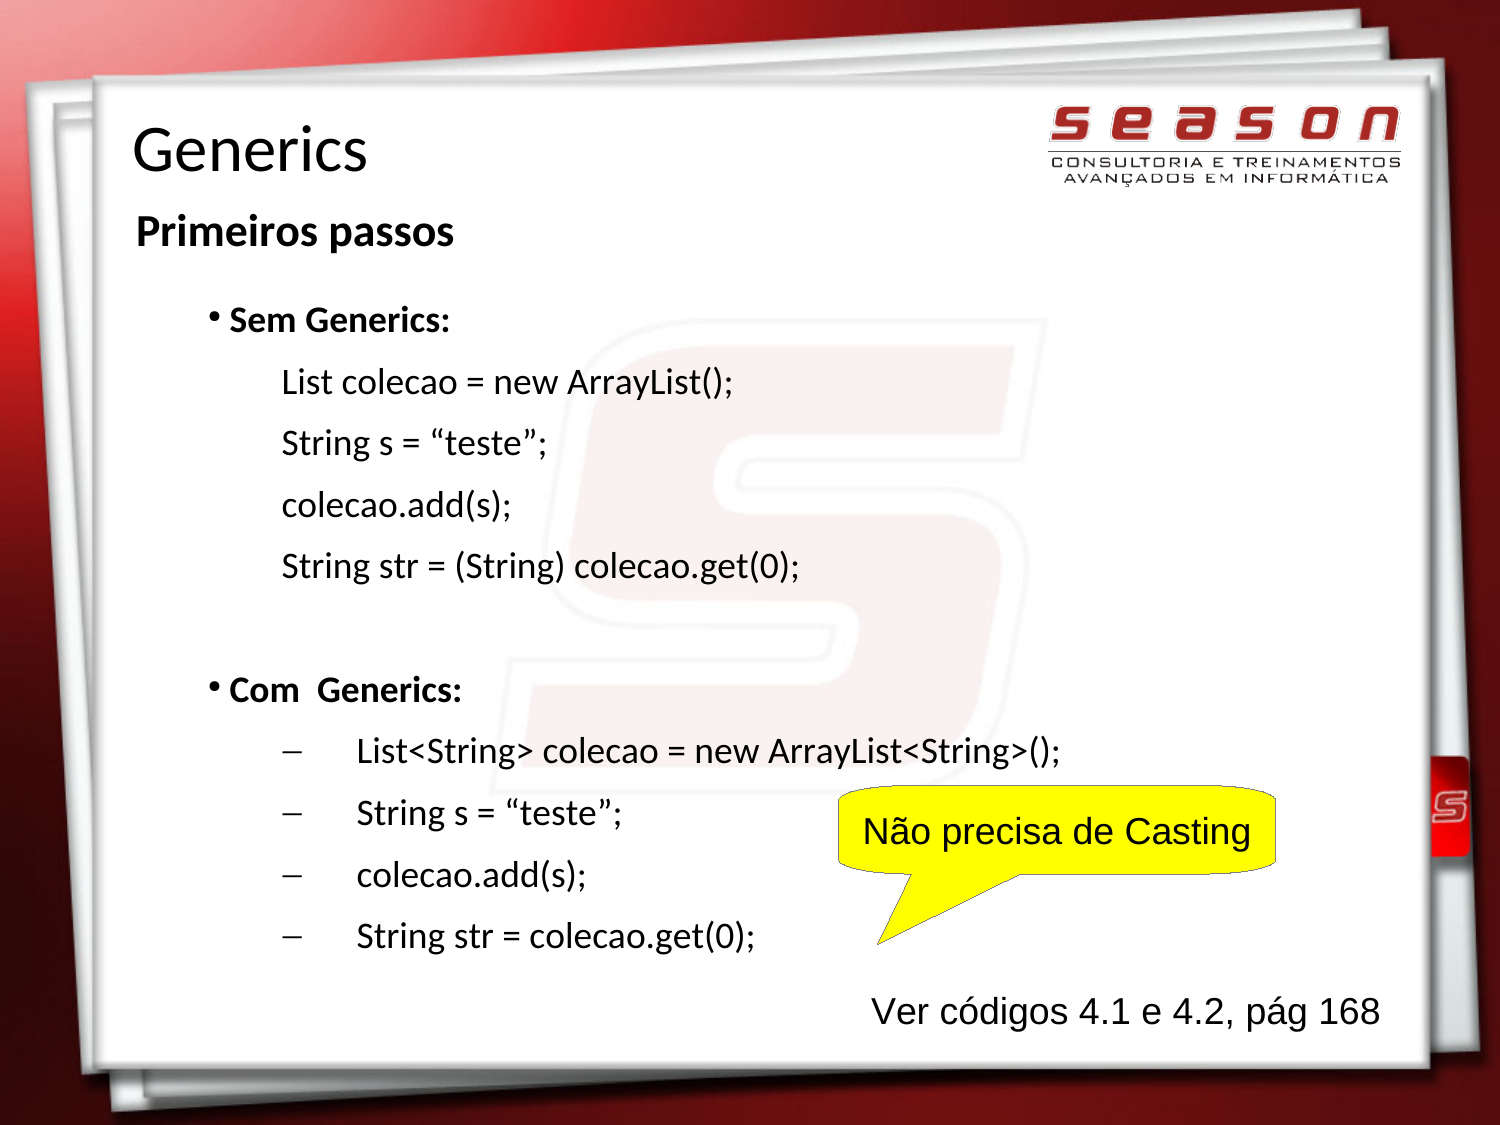

# Generics
Primeiros passos
 Sem Generics:
	List colecao = new ArrayList();
	String s = “teste”;
	colecao.add(s);
	String str = (String) colecao.get(0);
 Com Generics:
	List<String> colecao = new ArrayList<String>();
	String s = “teste”;
	colecao.add(s);
	String str = colecao.get(0);
Não precisa de Casting
Ver códigos 4.1 e 4.2, pág 168